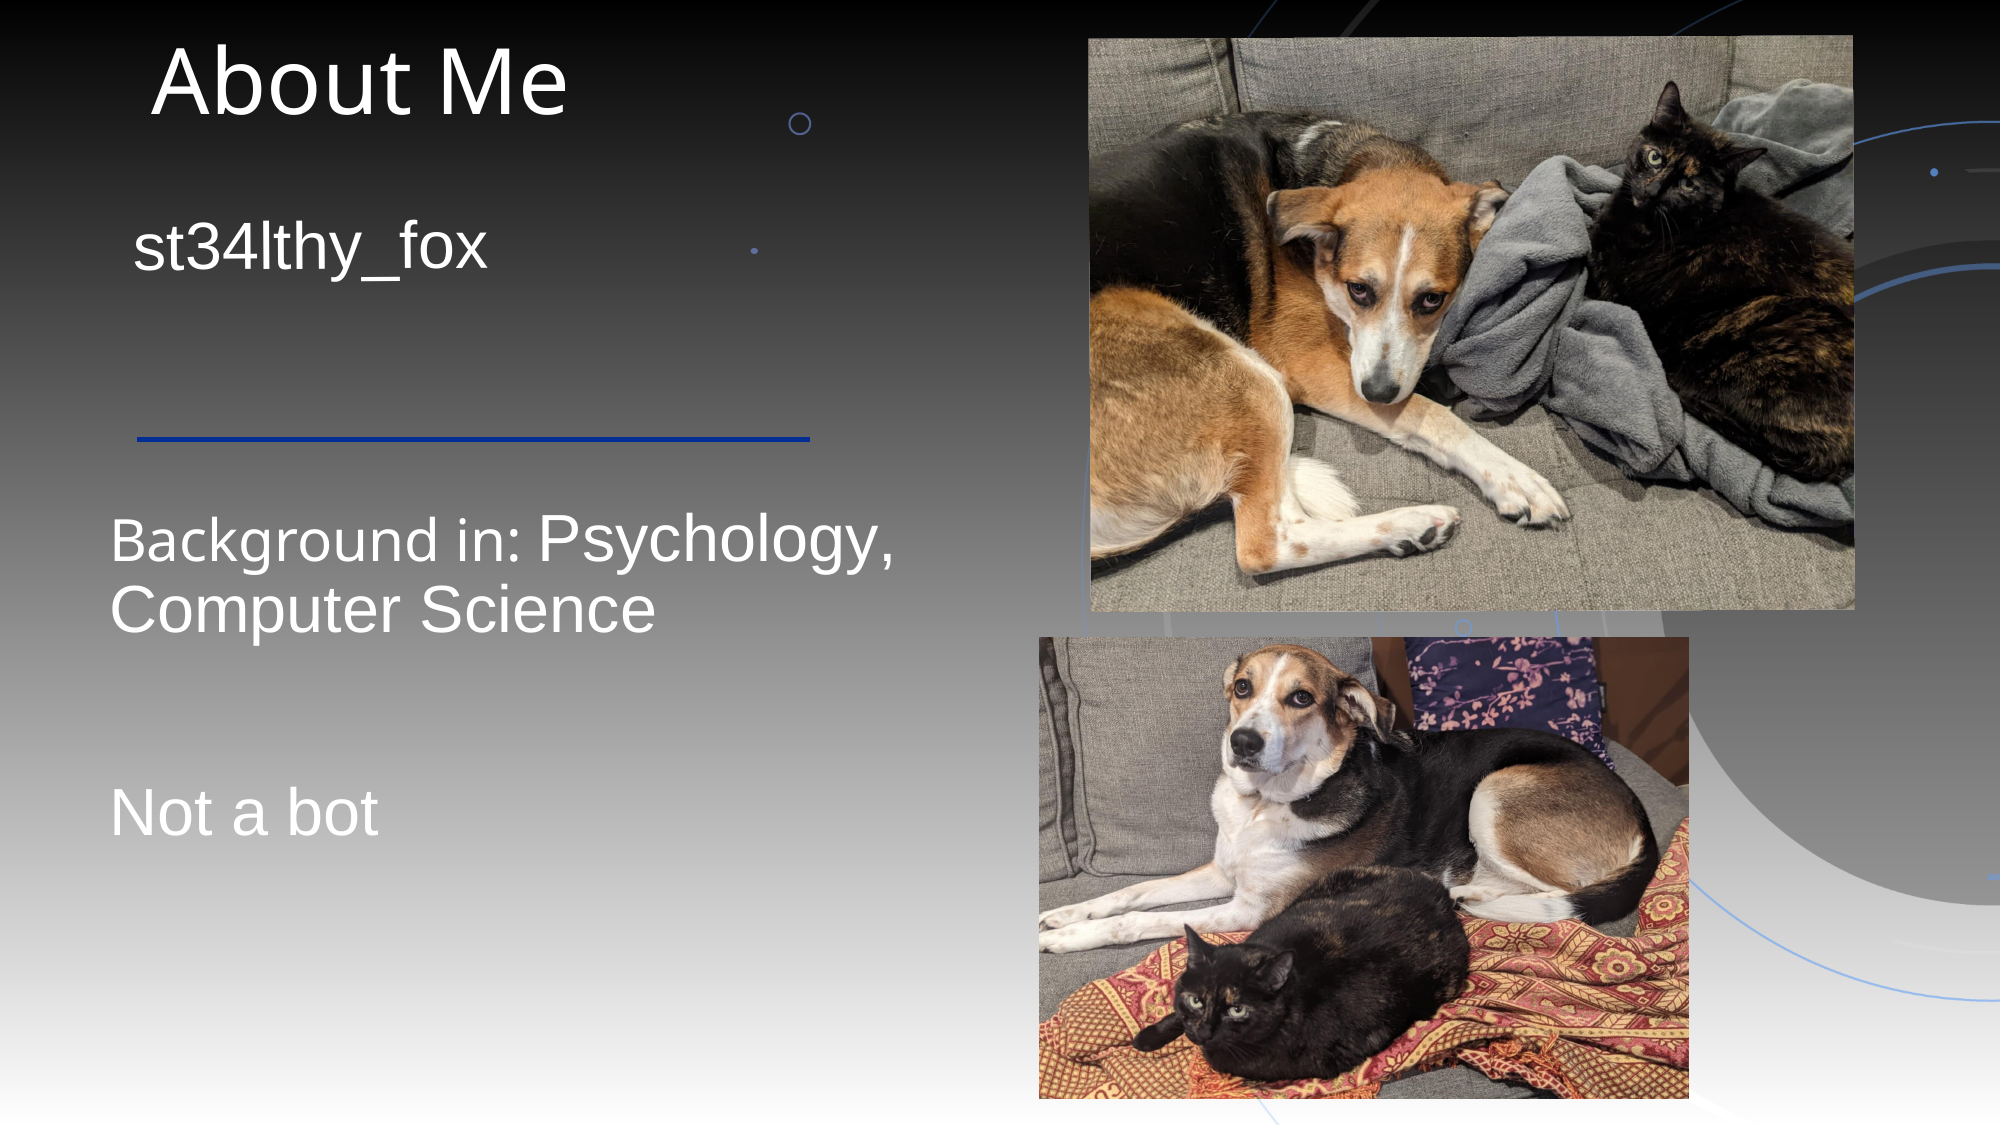

# About Me
st34lthy_fox
Background in: Psychology, Computer Science
Not a bot